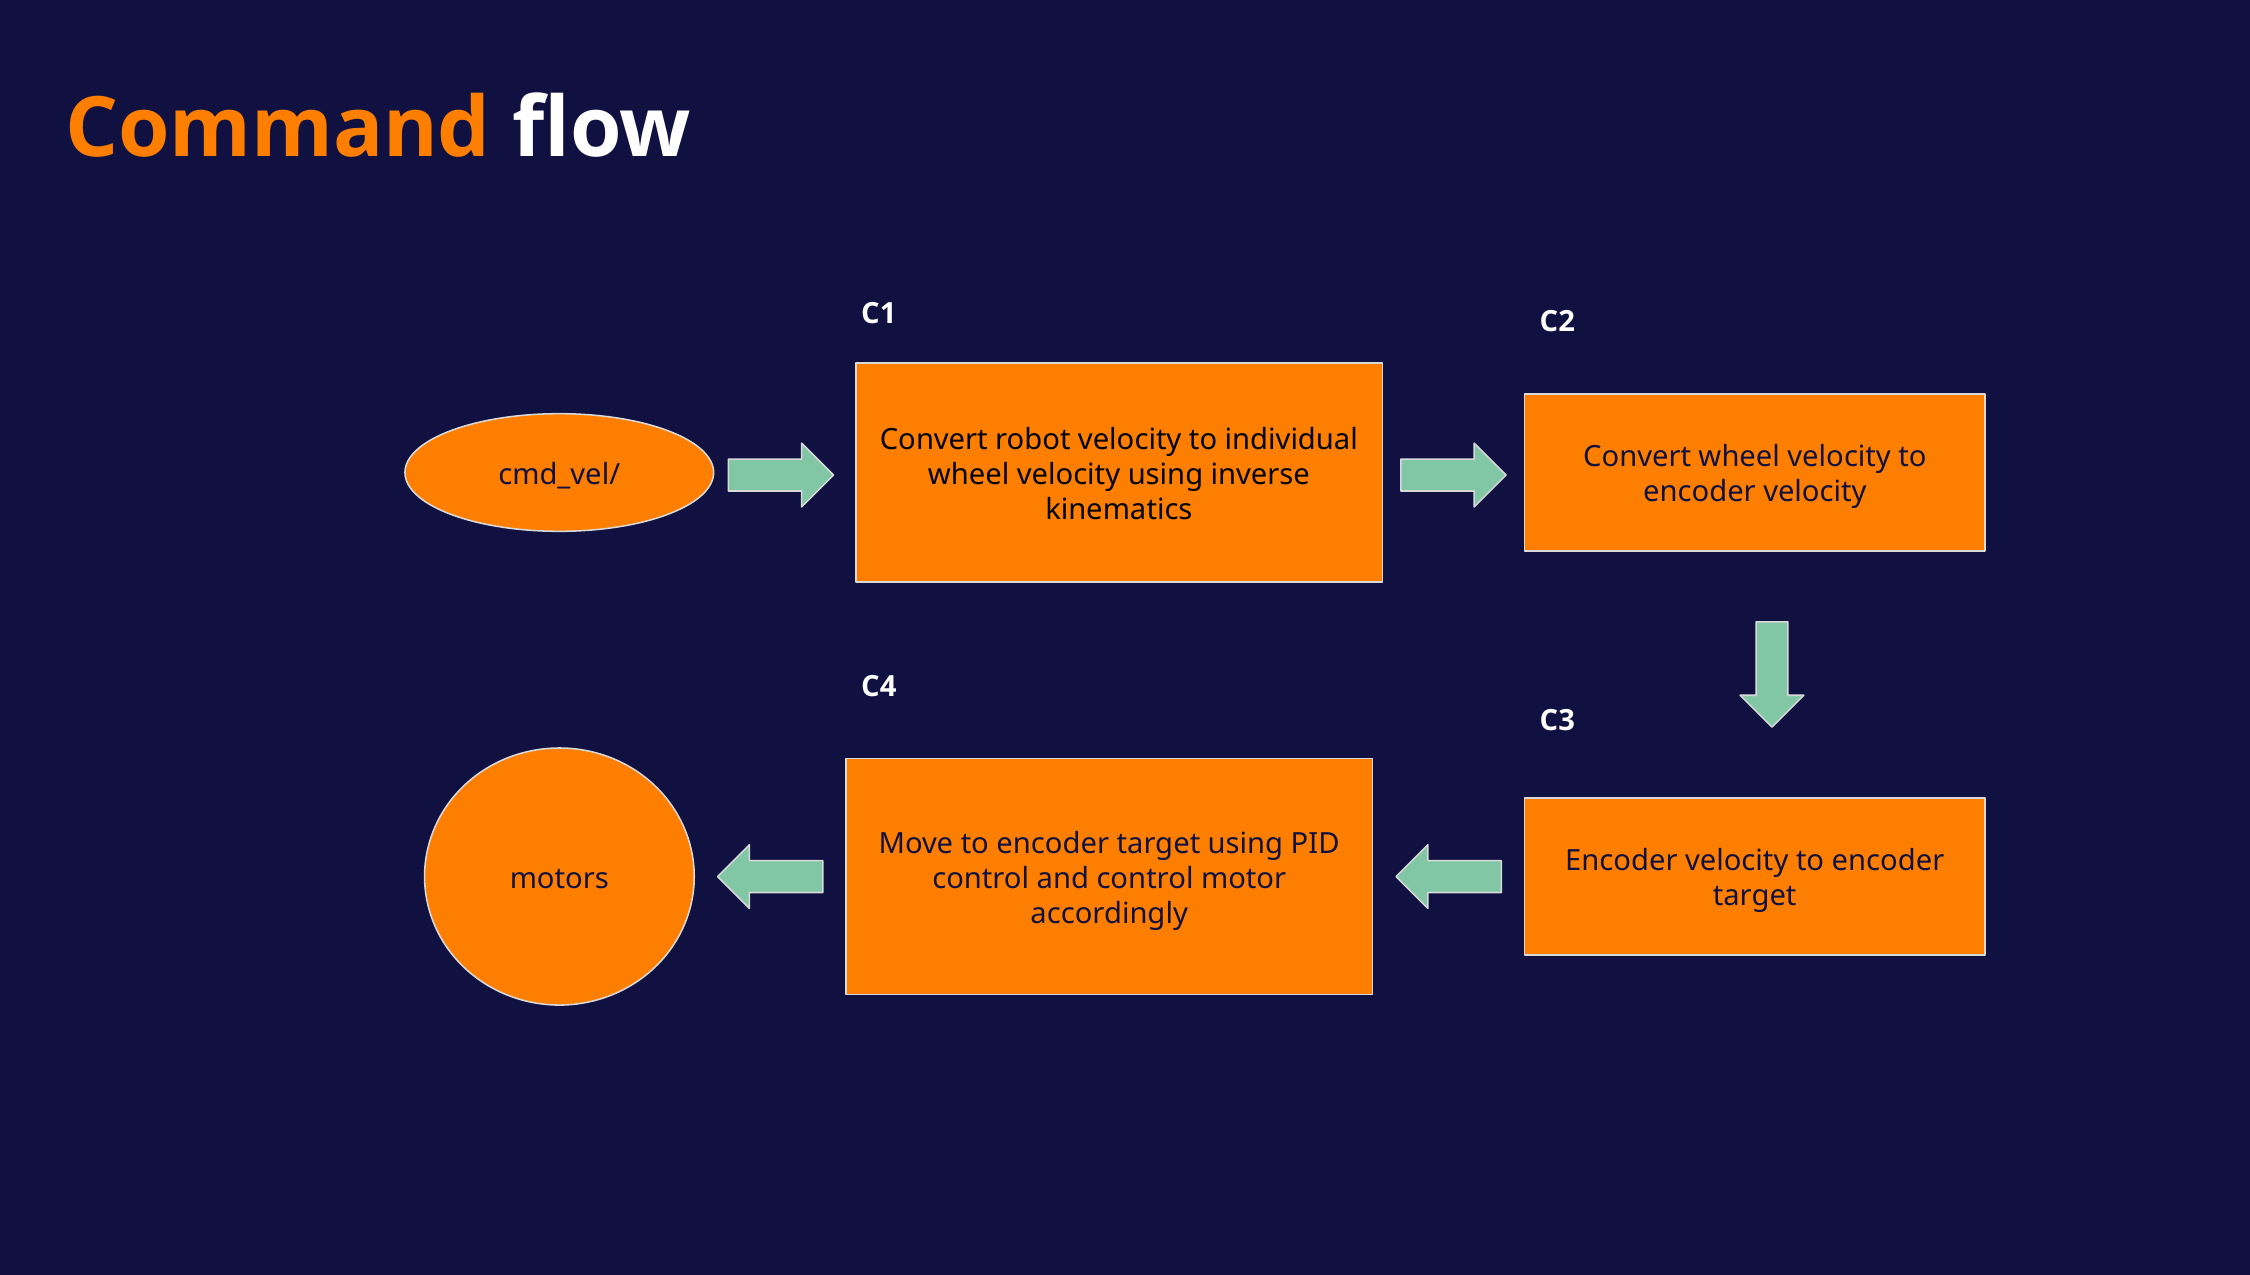

Command flow
C1
C2
Convert robot velocity to individual wheel velocity using inverse kinematics
Convert wheel velocity to encoder velocity
cmd_vel/
C4
C3
motors
Move to encoder target using PID control and control motor accordingly
Encoder velocity to encoder target